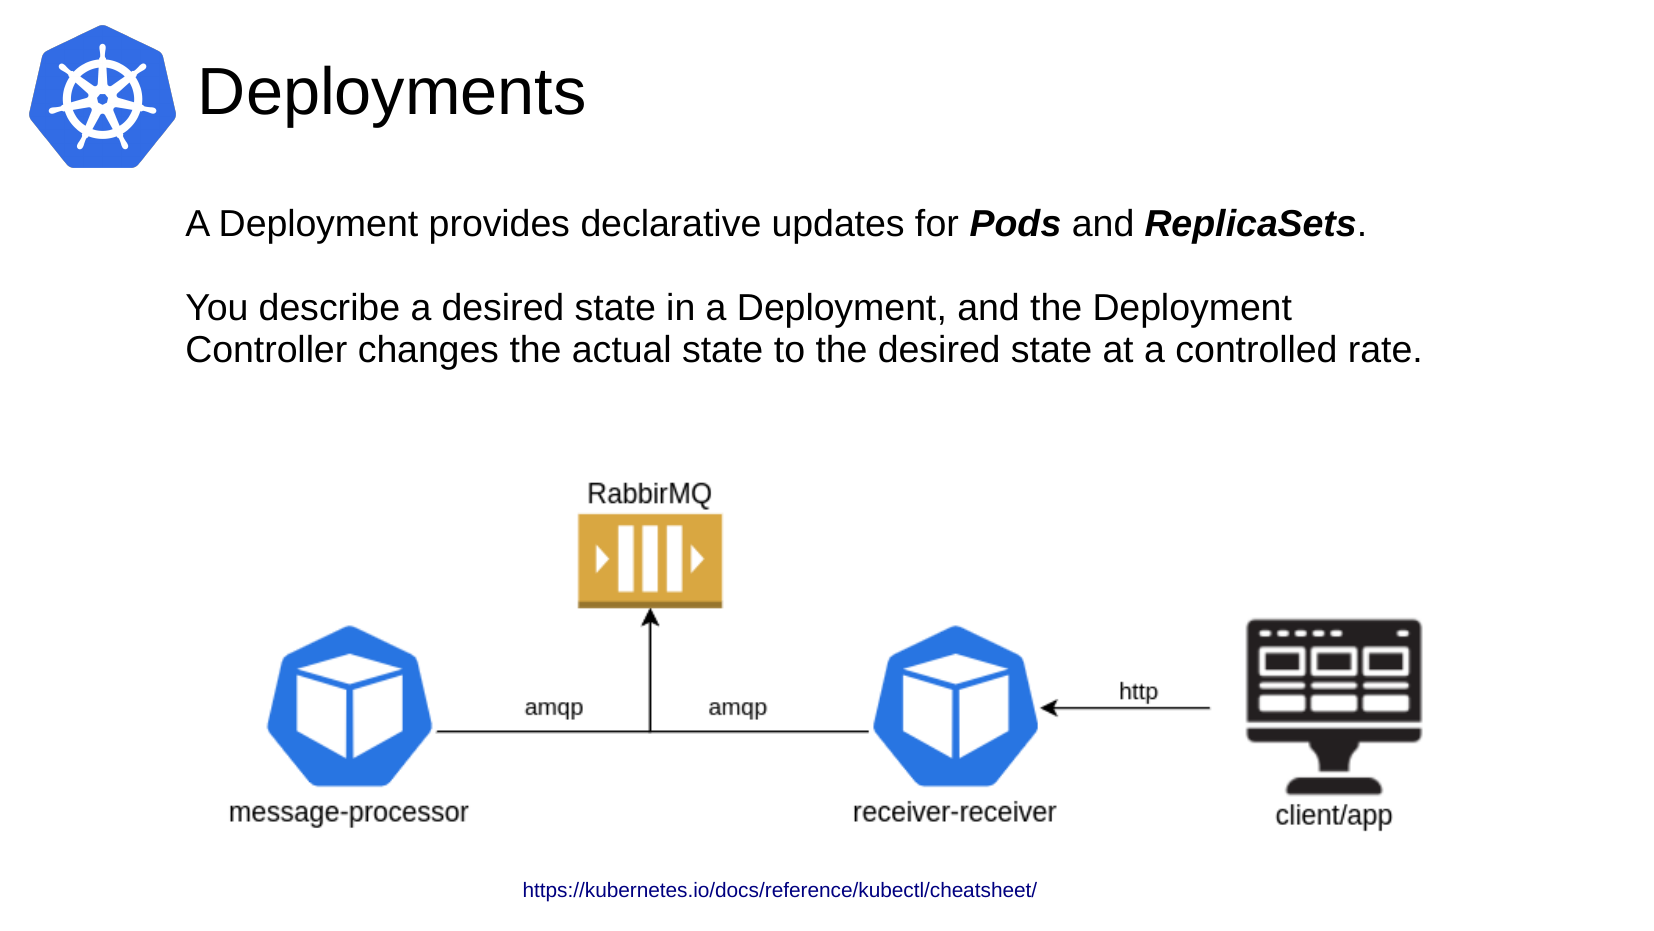

Deployments
A Deployment provides declarative updates for Pods and ReplicaSets.
You describe a desired state in a Deployment, and the Deployment Controller changes the actual state to the desired state at a controlled rate.
https://kubernetes.io/docs/reference/kubectl/cheatsheet/